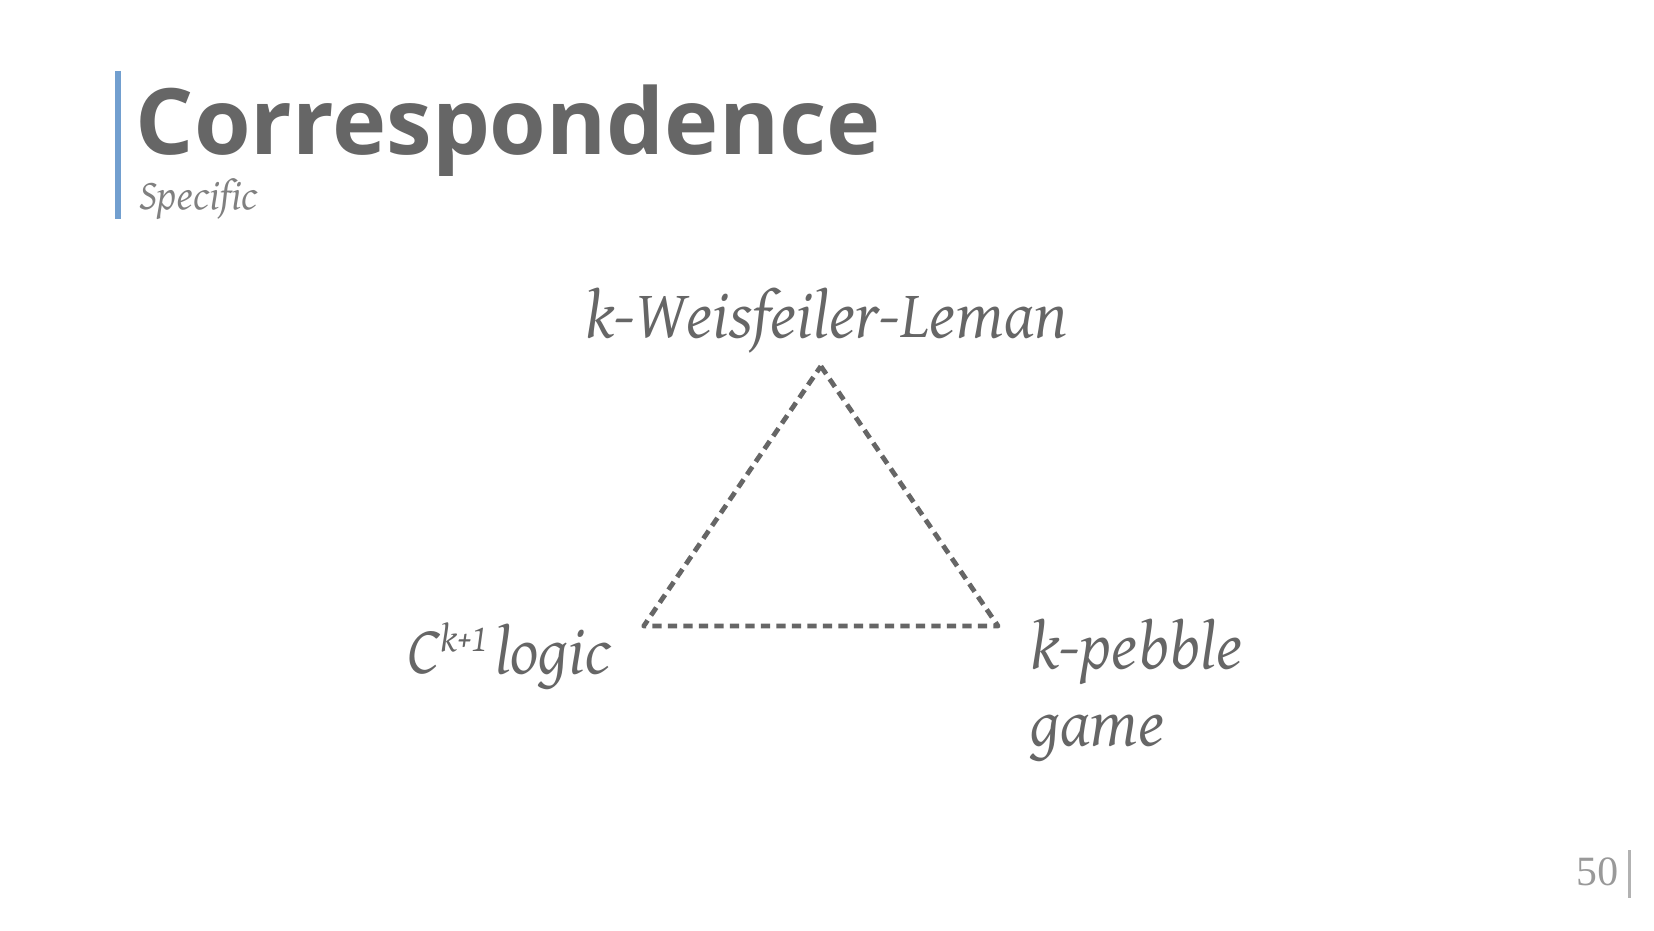

# Correspondence
Specific
k-Weisfeiler-Leman
k-pebble
game
Ck+1 logic
50